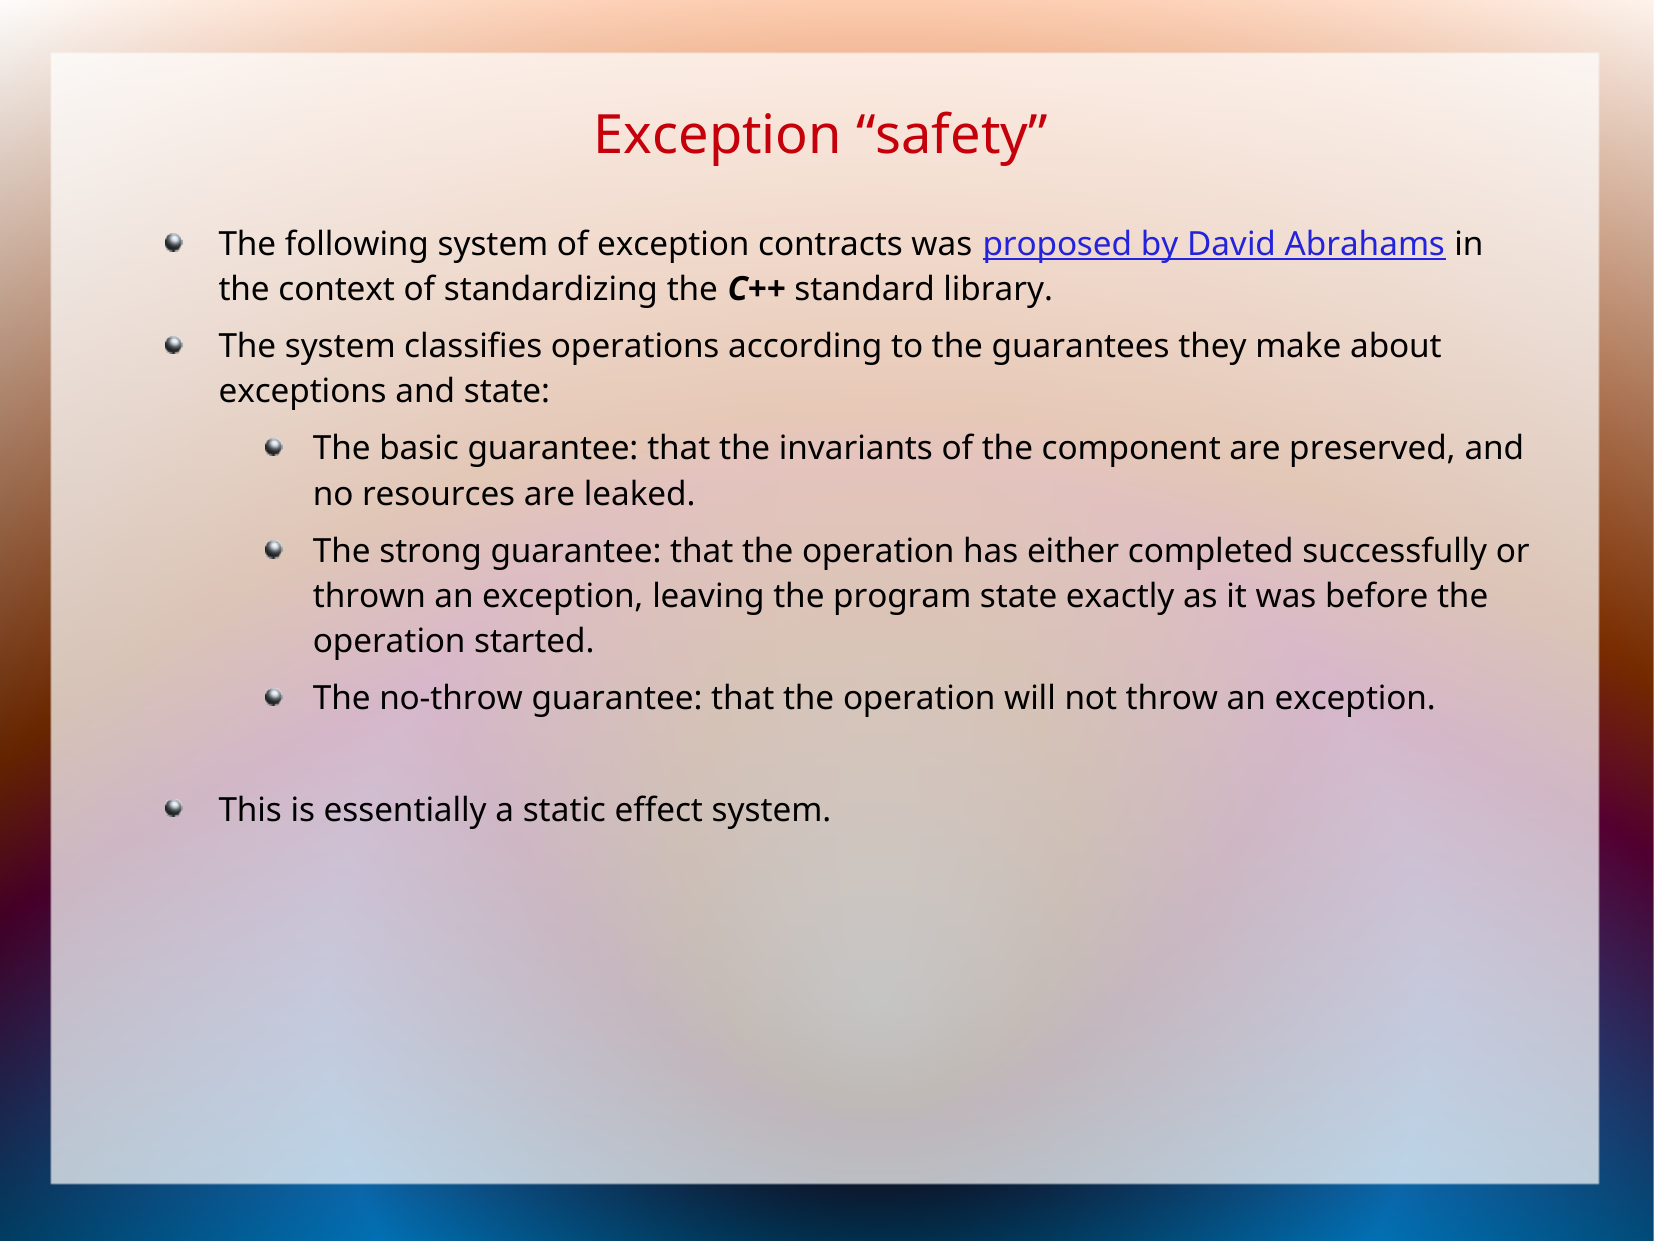

# Exception “safety”
The following system of exception contracts was proposed by David Abrahams in the context of standardizing the C++ standard library.
The system classifies operations according to the guarantees they make about exceptions and state:
The basic guarantee: that the invariants of the component are preserved, and no resources are leaked.
The strong guarantee: that the operation has either completed successfully or thrown an exception, leaving the program state exactly as it was before the operation started.
The no-throw guarantee: that the operation will not throw an exception.
This is essentially a static effect system.